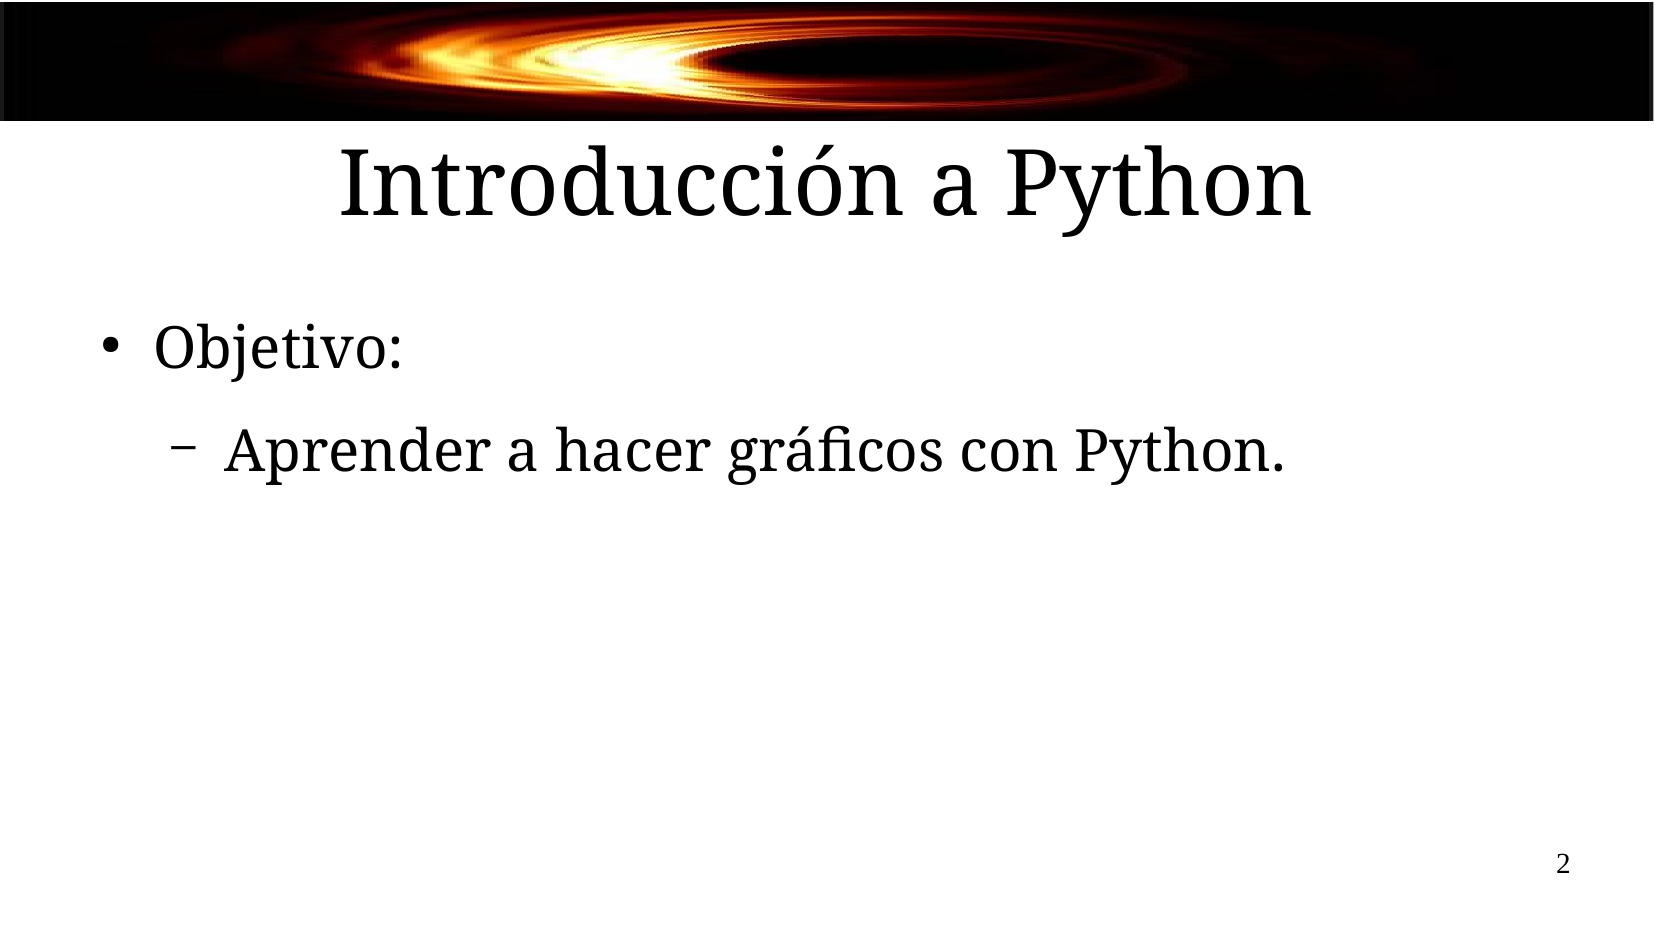

# Introducción a Python
Objetivo:
Aprender a hacer gráficos con Python.
2